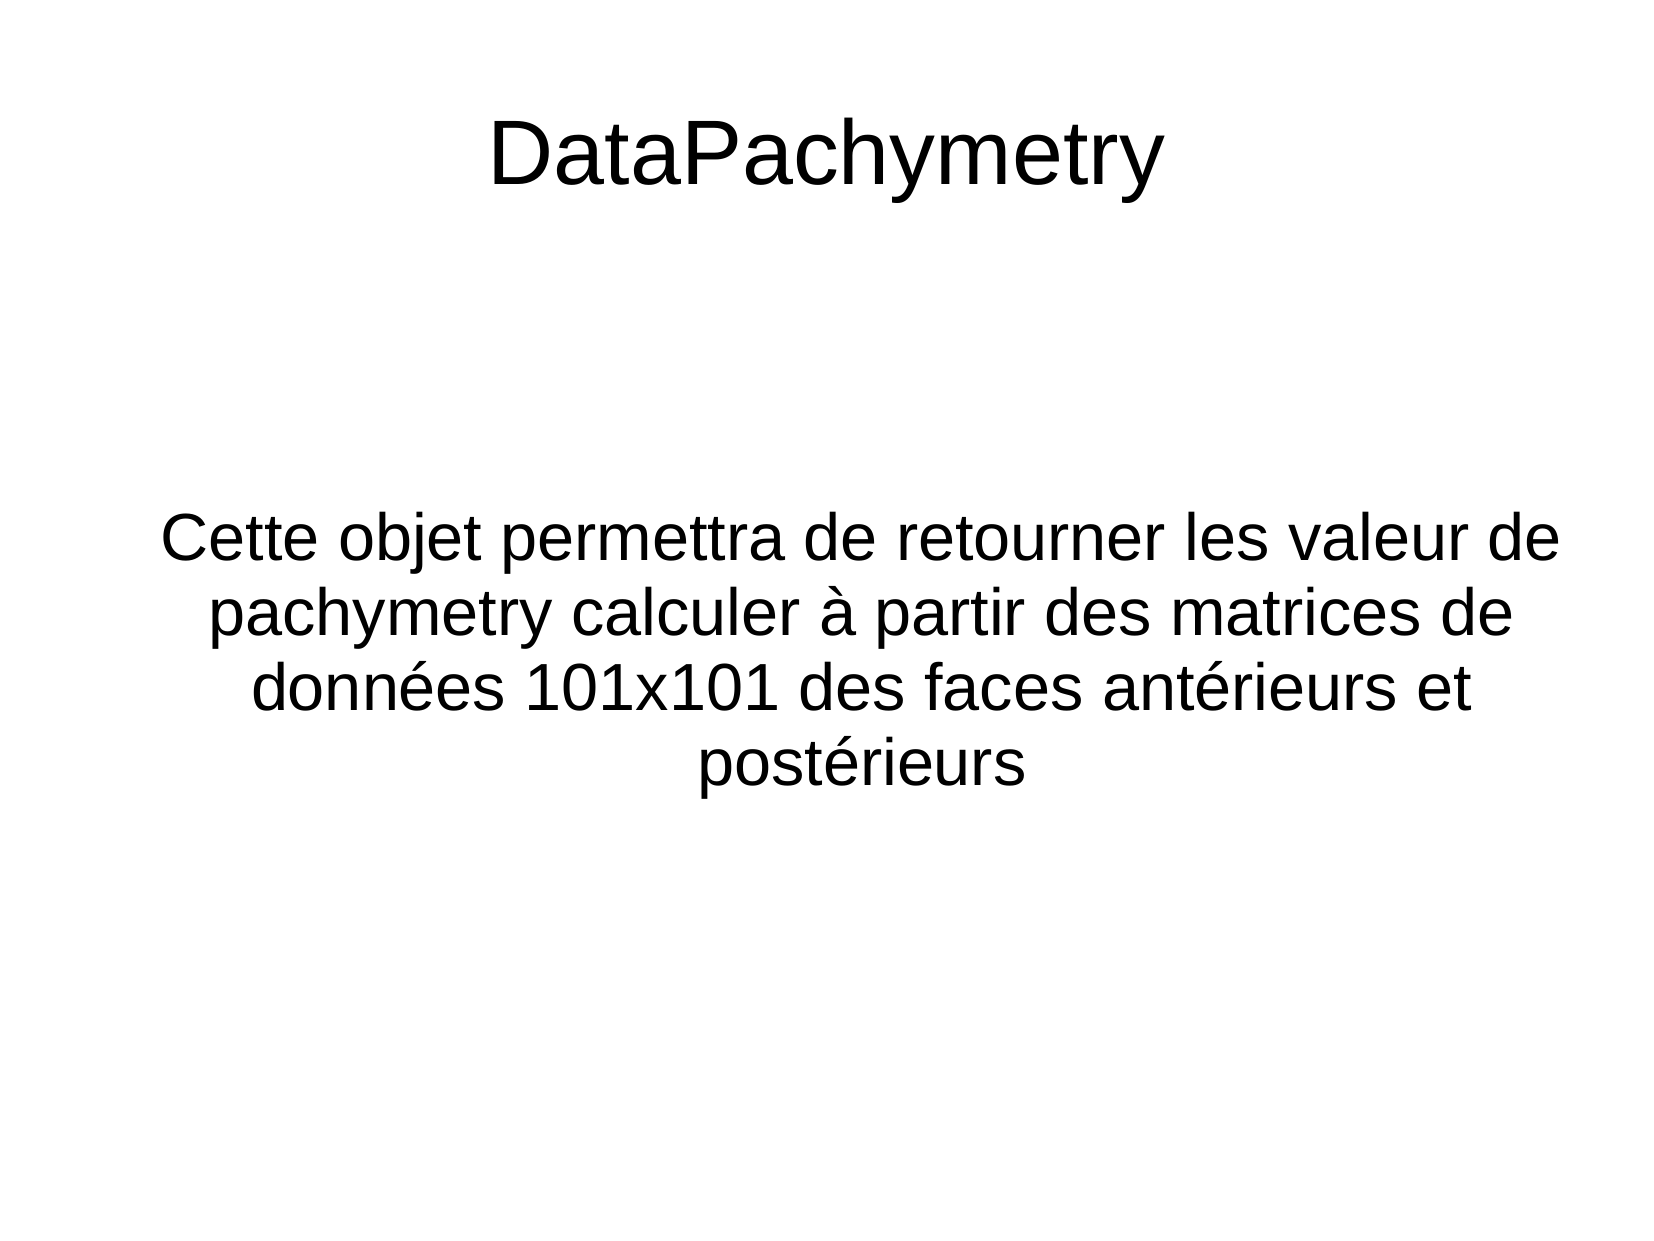

# DataPachymetry
Cette objet permettra de retourner les valeur de pachymetry calculer à partir des matrices de données 101x101 des faces antérieurs et postérieurs